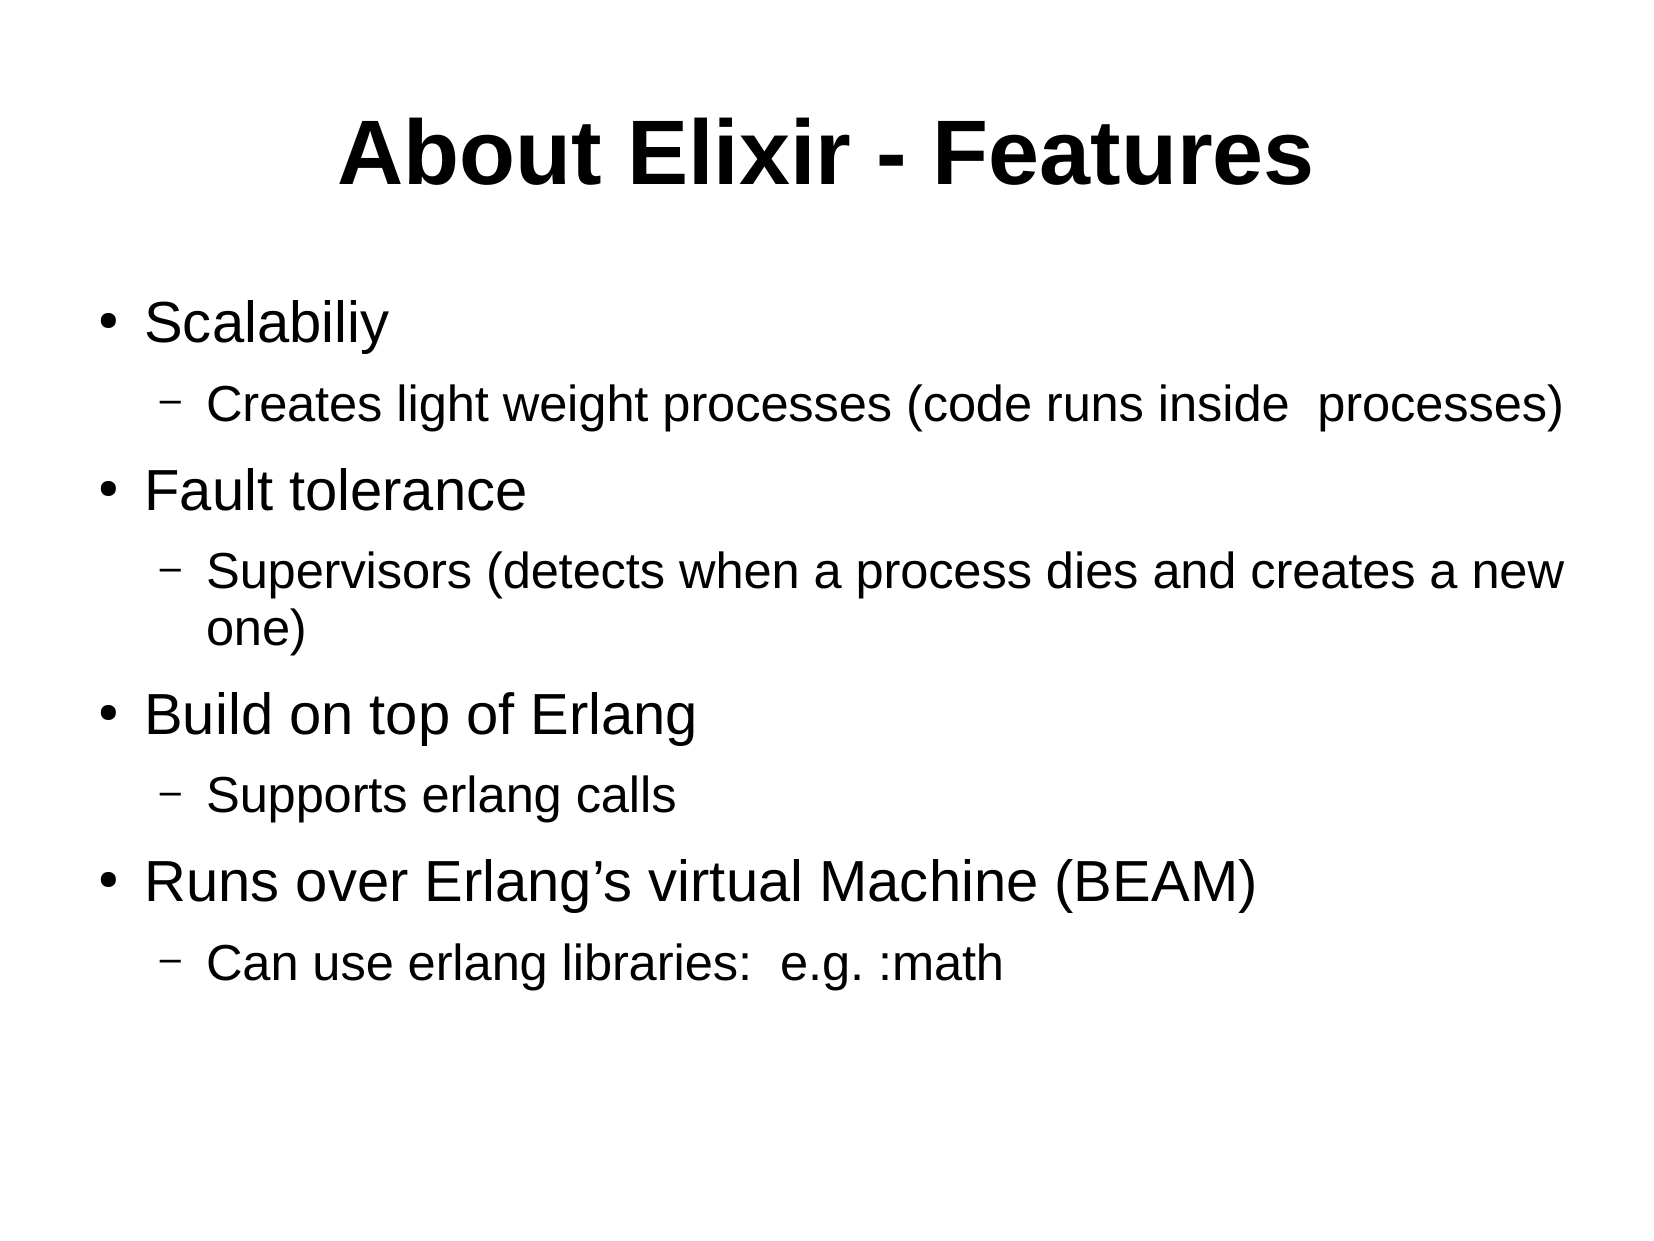

# About Elixir - Features
Scalabiliy
Creates light weight processes (code runs inside processes)
Fault tolerance
Supervisors (detects when a process dies and creates a new one)
Build on top of Erlang
Supports erlang calls
Runs over Erlang’s virtual Machine (BEAM)
Can use erlang libraries: e.g. :math